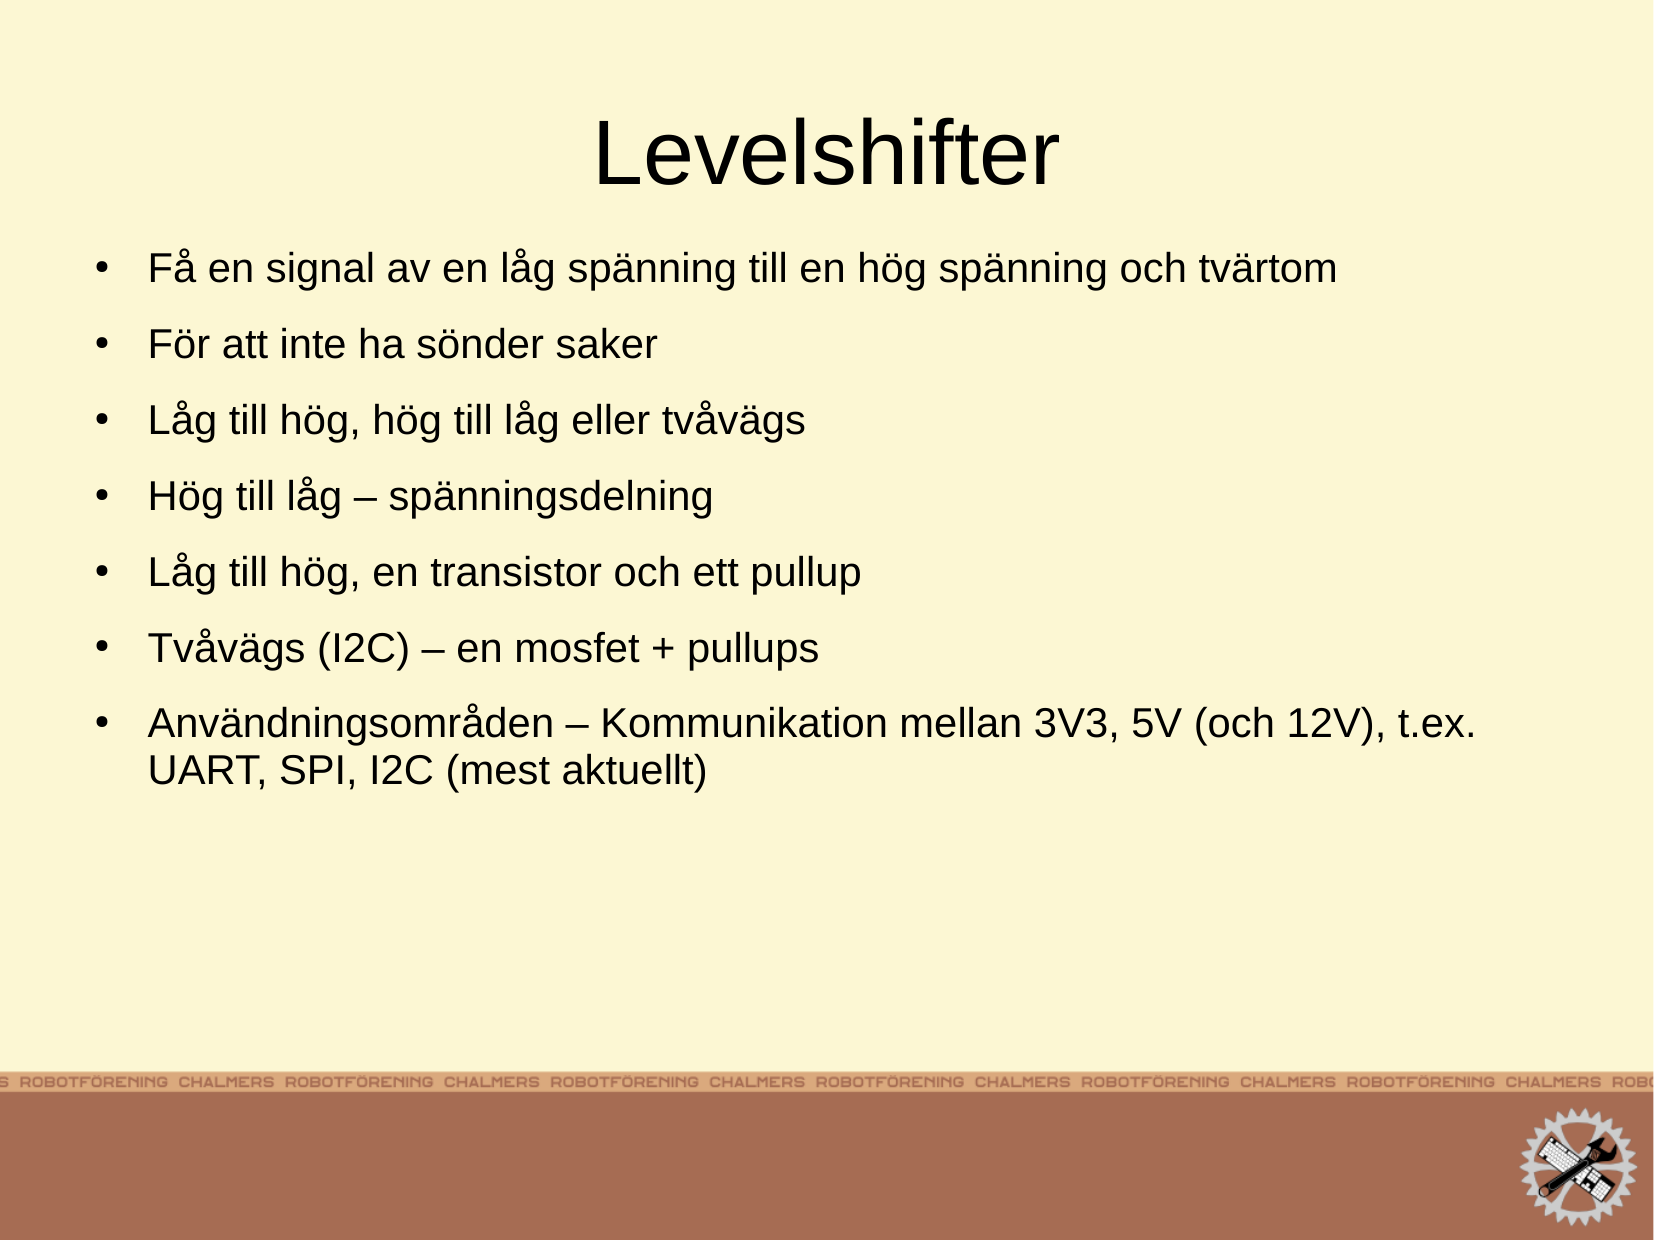

# Levelshifter
Få en signal av en låg spänning till en hög spänning och tvärtom
För att inte ha sönder saker
Låg till hög, hög till låg eller tvåvägs
Hög till låg – spänningsdelning
Låg till hög, en transistor och ett pullup
Tvåvägs (I2C) – en mosfet + pullups
Användningsområden – Kommunikation mellan 3V3, 5V (och 12V), t.ex. UART, SPI, I2C (mest aktuellt)